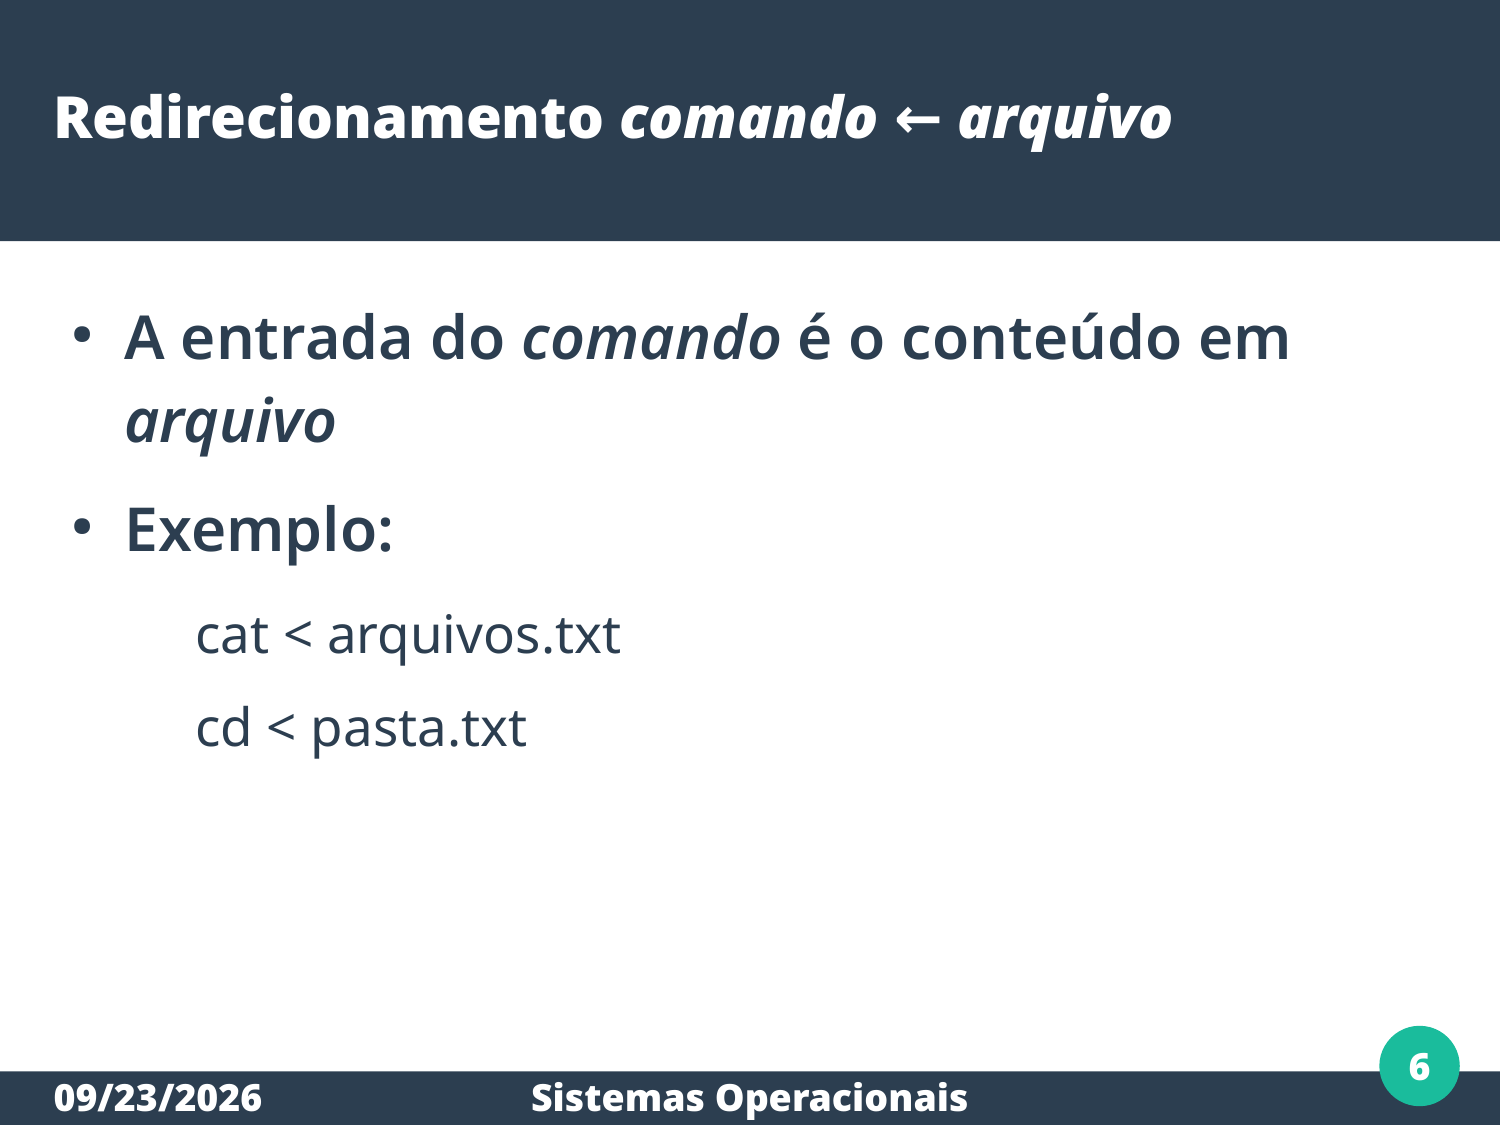

# Redirecionamento comando ← arquivo
A entrada do comando é o conteúdo em arquivo
Exemplo:
cat < arquivos.txt
cd < pasta.txt
6
Sistemas Operacionais